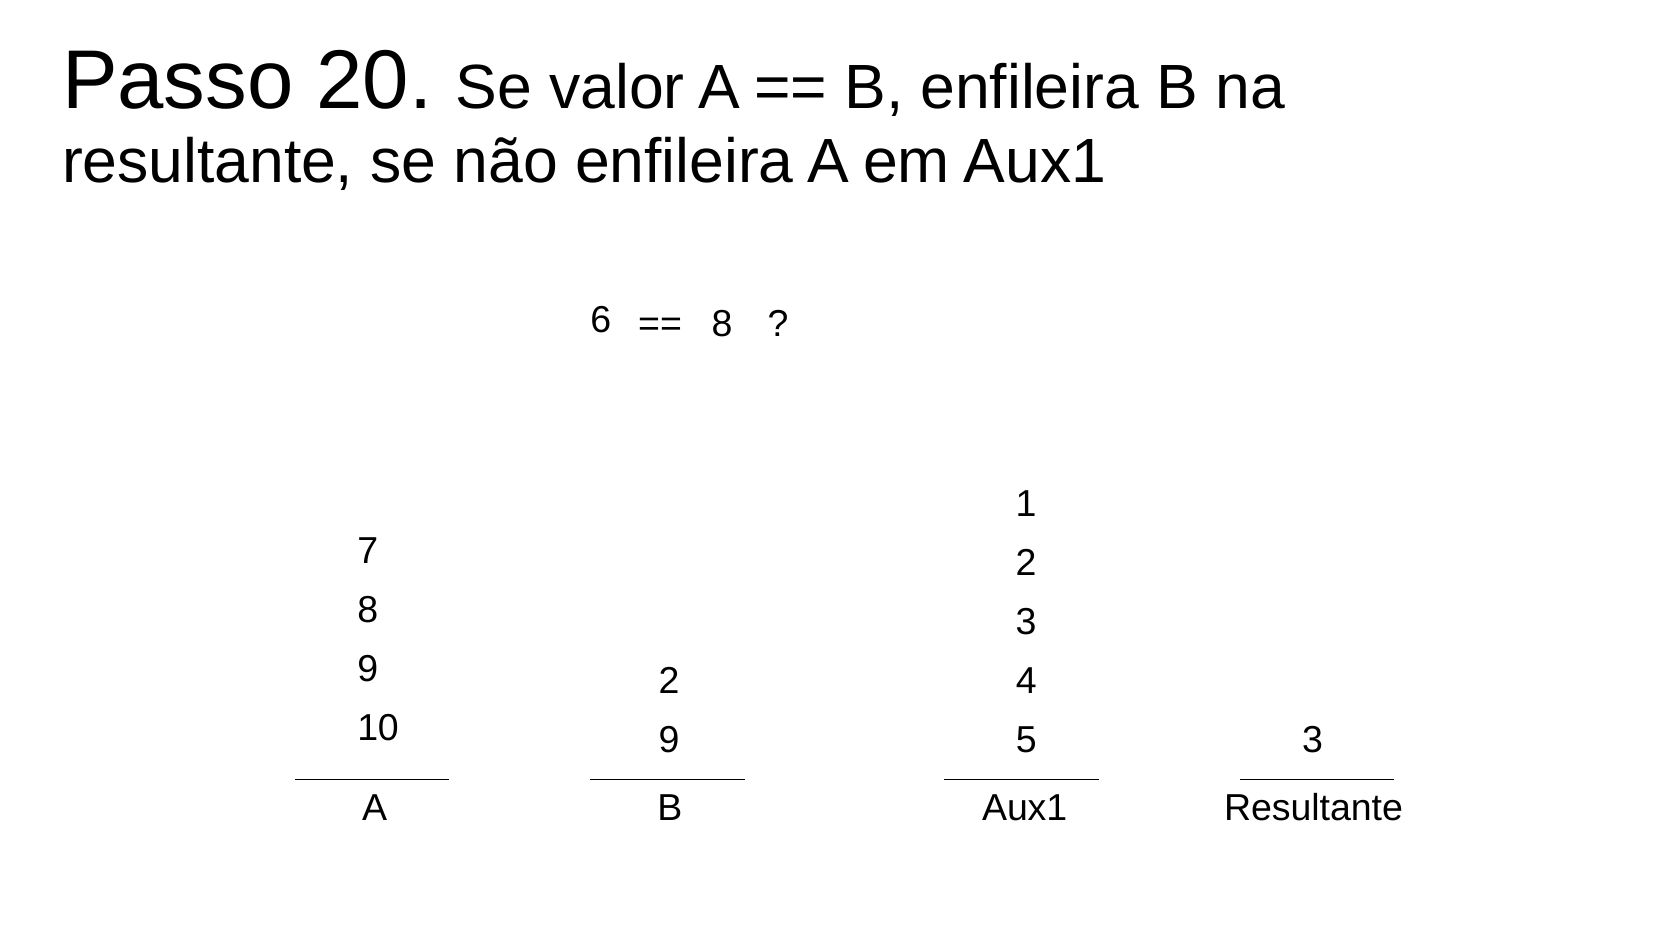

Passo 20. Se valor A == B, enfileira B na resultante, se não enfileira A em Aux1
6
==
8
?
1
7
2
8
3
9
2
4
10
9
5
3
A
B
Aux1
Resultante